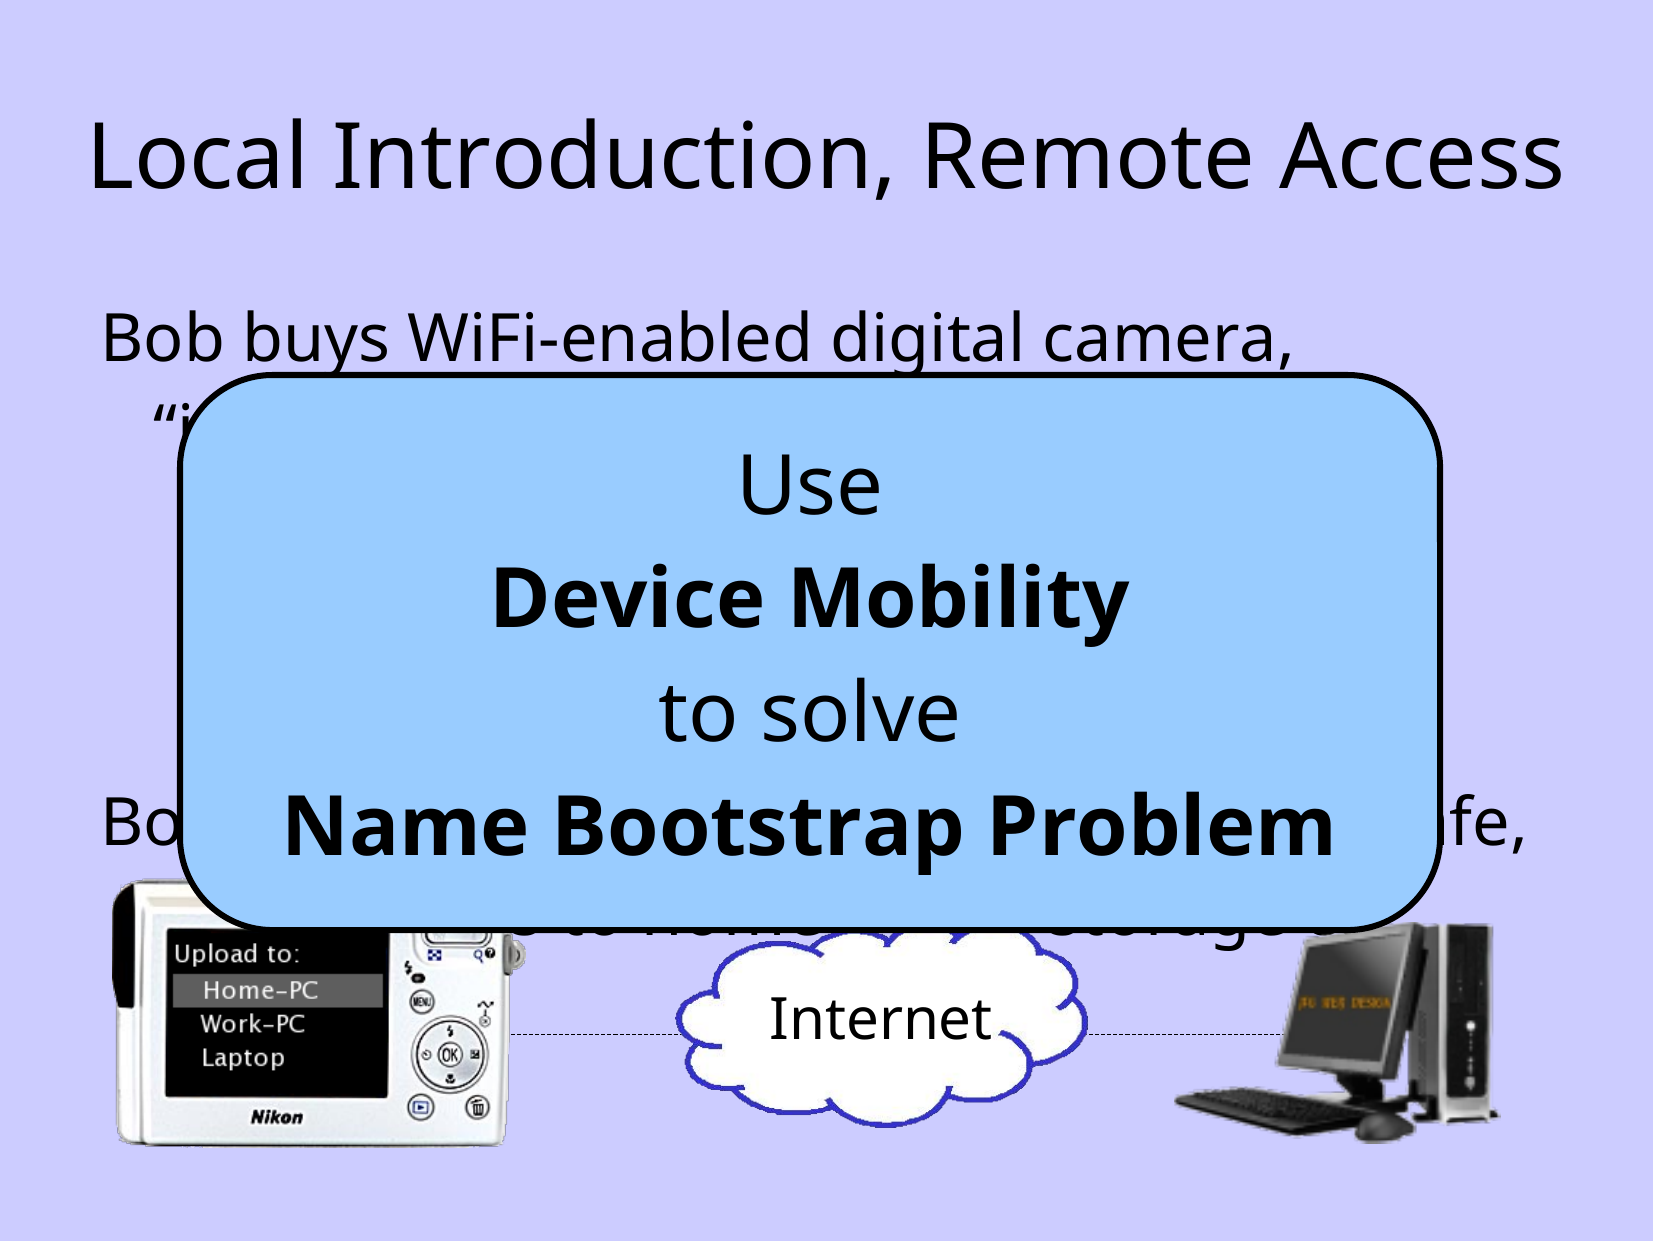

# Local Introduction, Remote Access
Bob buys WiFi-enabled digital camera,
“introduces” it to desktop PC at home
Bob takes camera on trip, stops at cyber-cafe,
uploads pics to home PC for storage & sharing
Use
Device Mobility
to solve
Name Bootstrap Problem
Internet